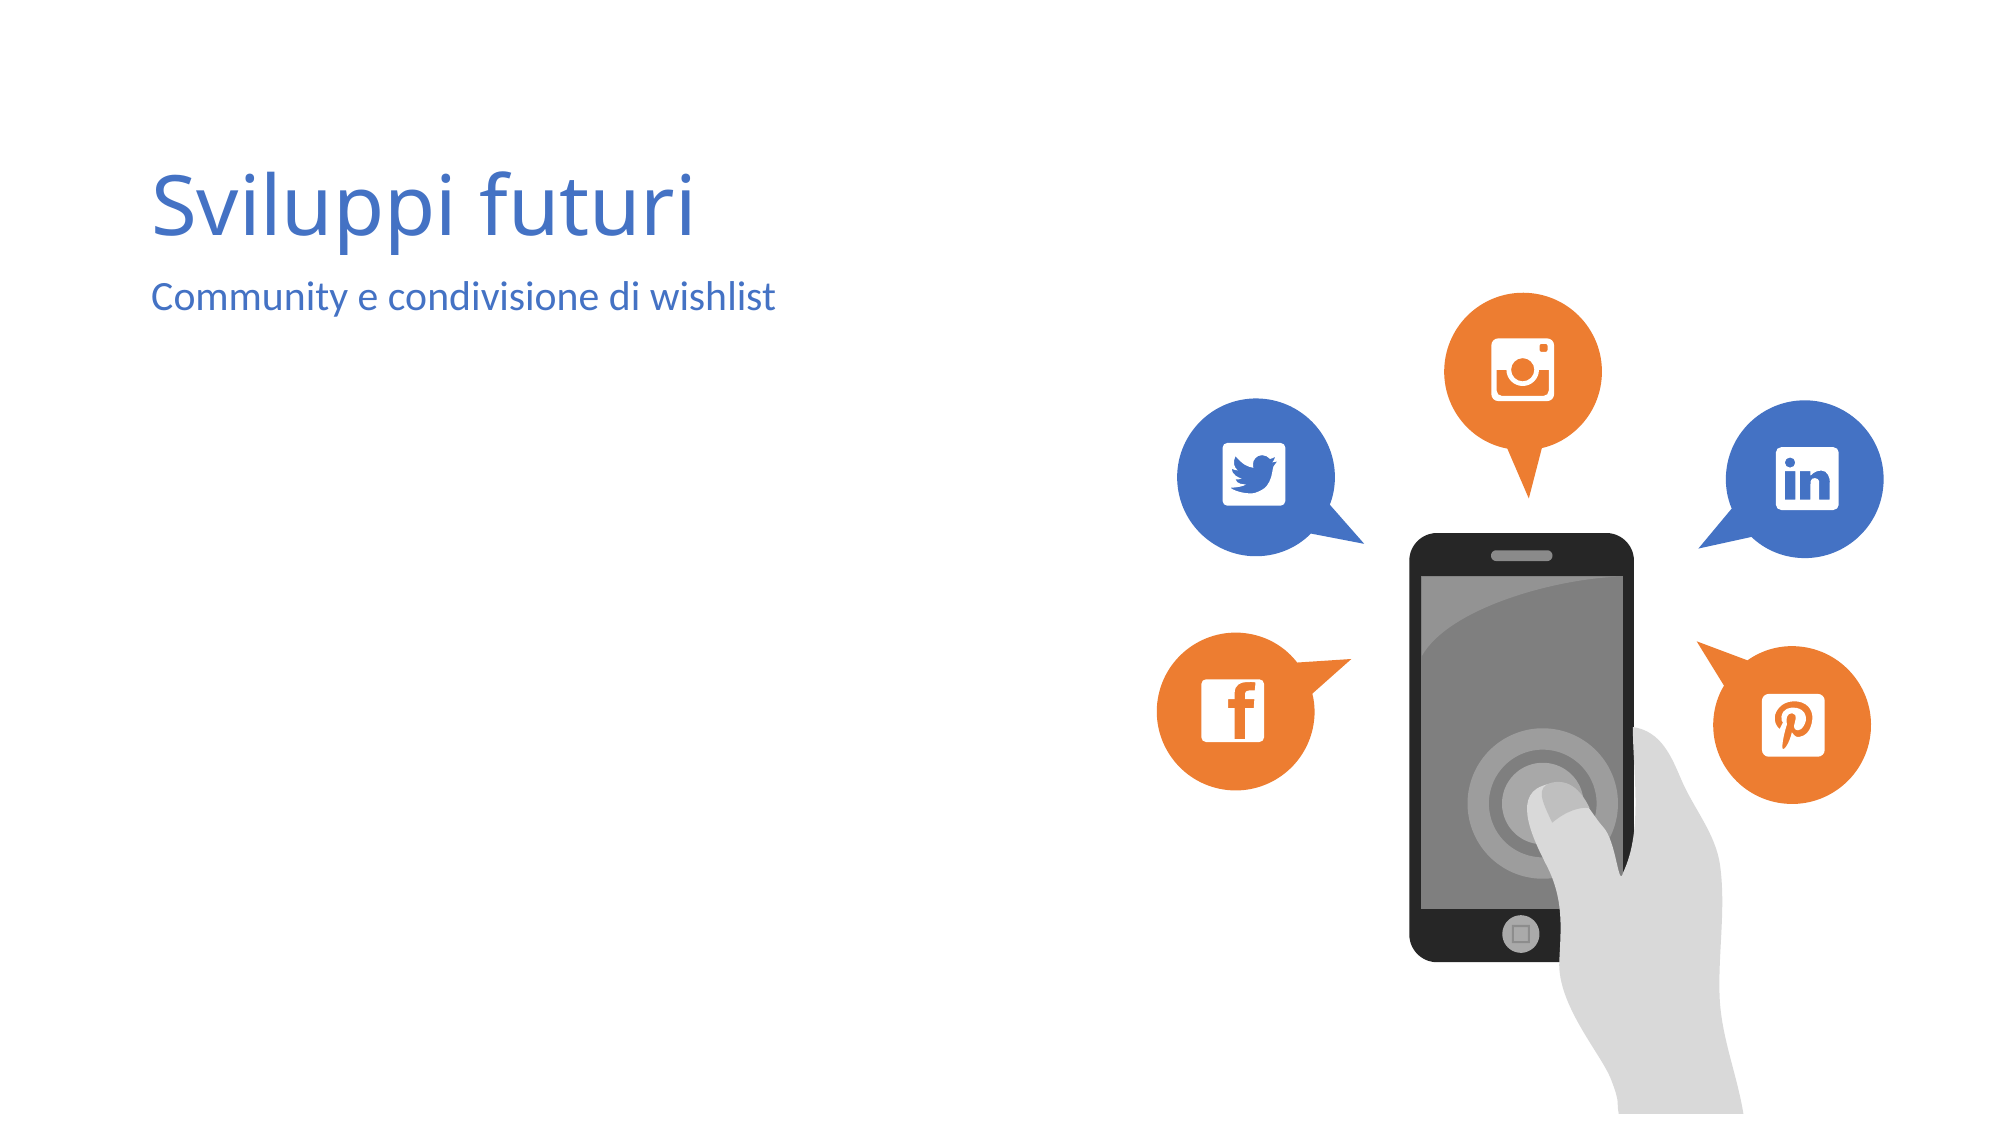

Sviluppi futuri
Community e condivisione di wishlist
Il prossimo obiettivo di BotTipBooks è quello di creare attorno agli utenti una community dove ciascun utente può condividere la propria wishlist con altri lettori che utilizzano il bot, o condividerla tramite i social del momento.
Questa strategia migliorerebbe ulteriormente l’azione di suggerimento di nuovi libri aiutando l’utenza a scegliere il prossimo titolo da leggere prendendo spunto dall’utenza.